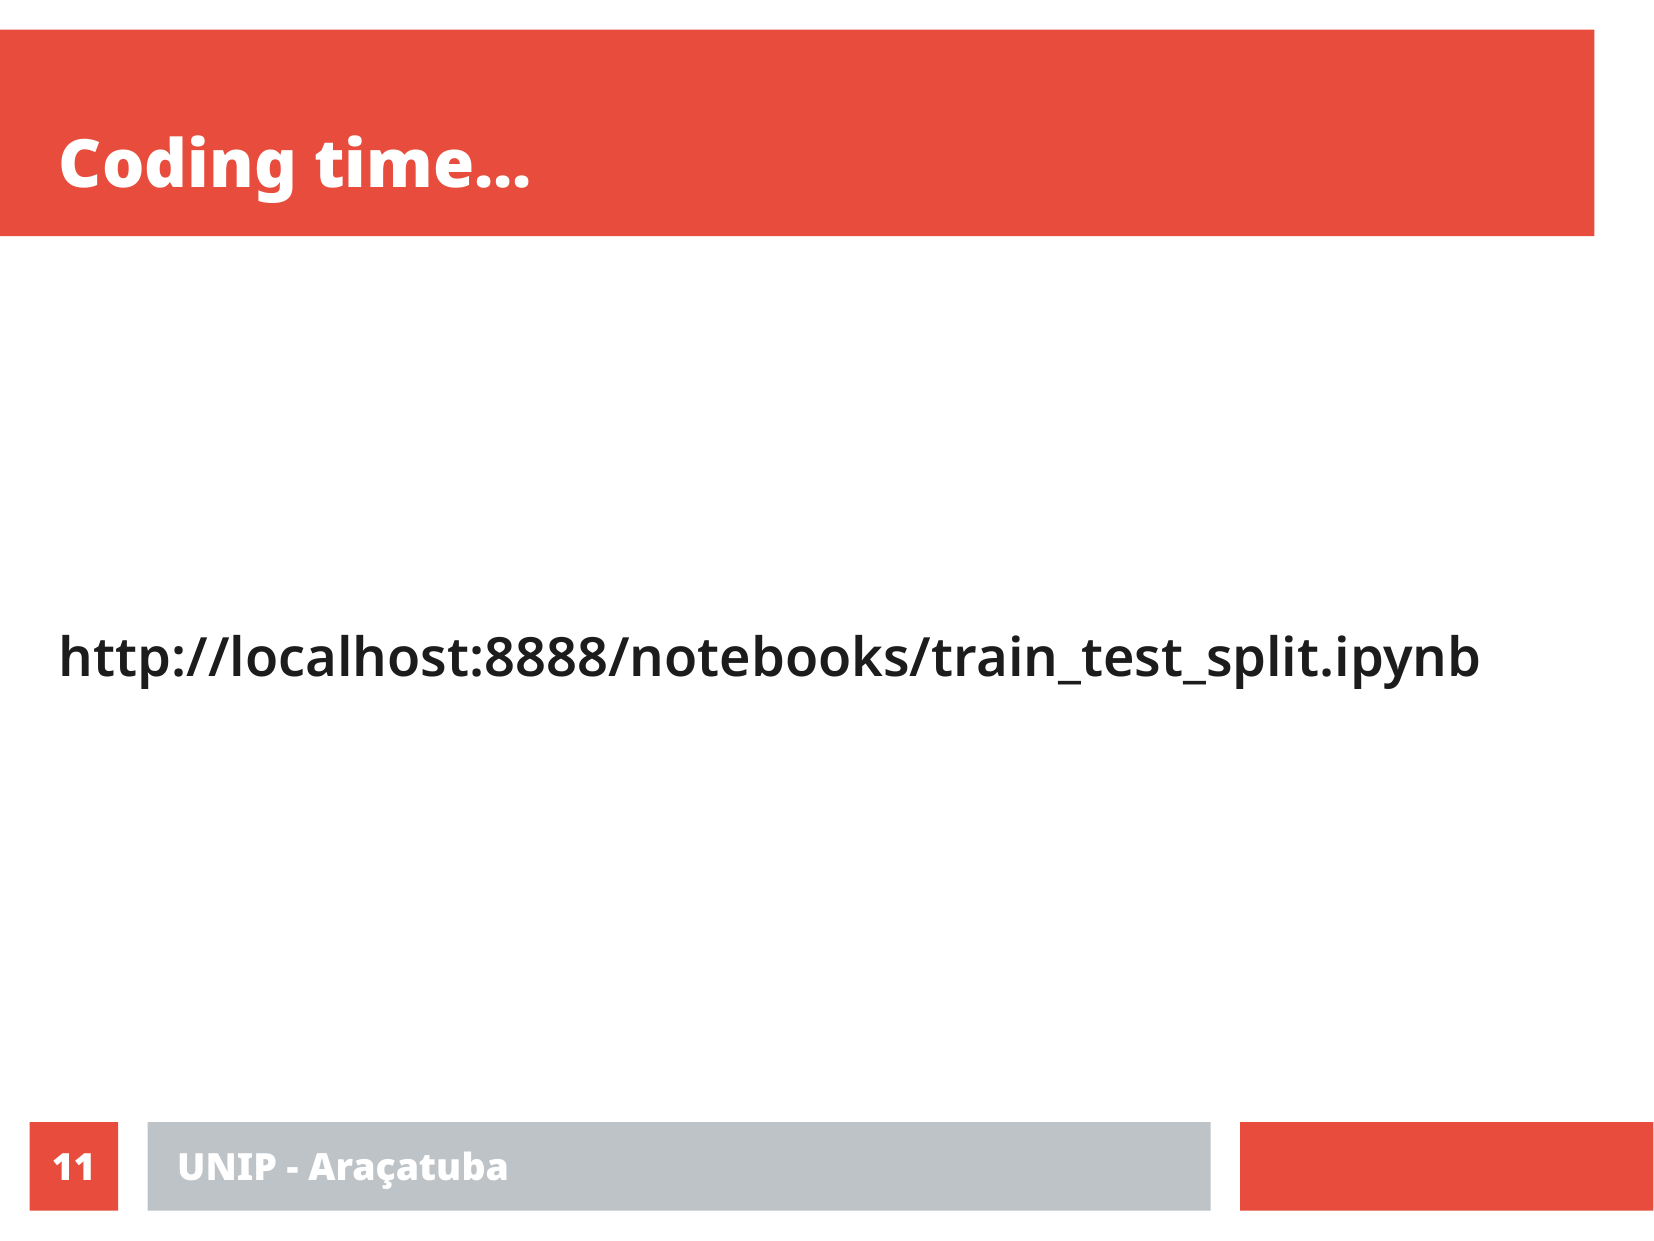

# Coding time...
http://localhost:8888/notebooks/train_test_split.ipynb
11
UNIP - Araçatuba